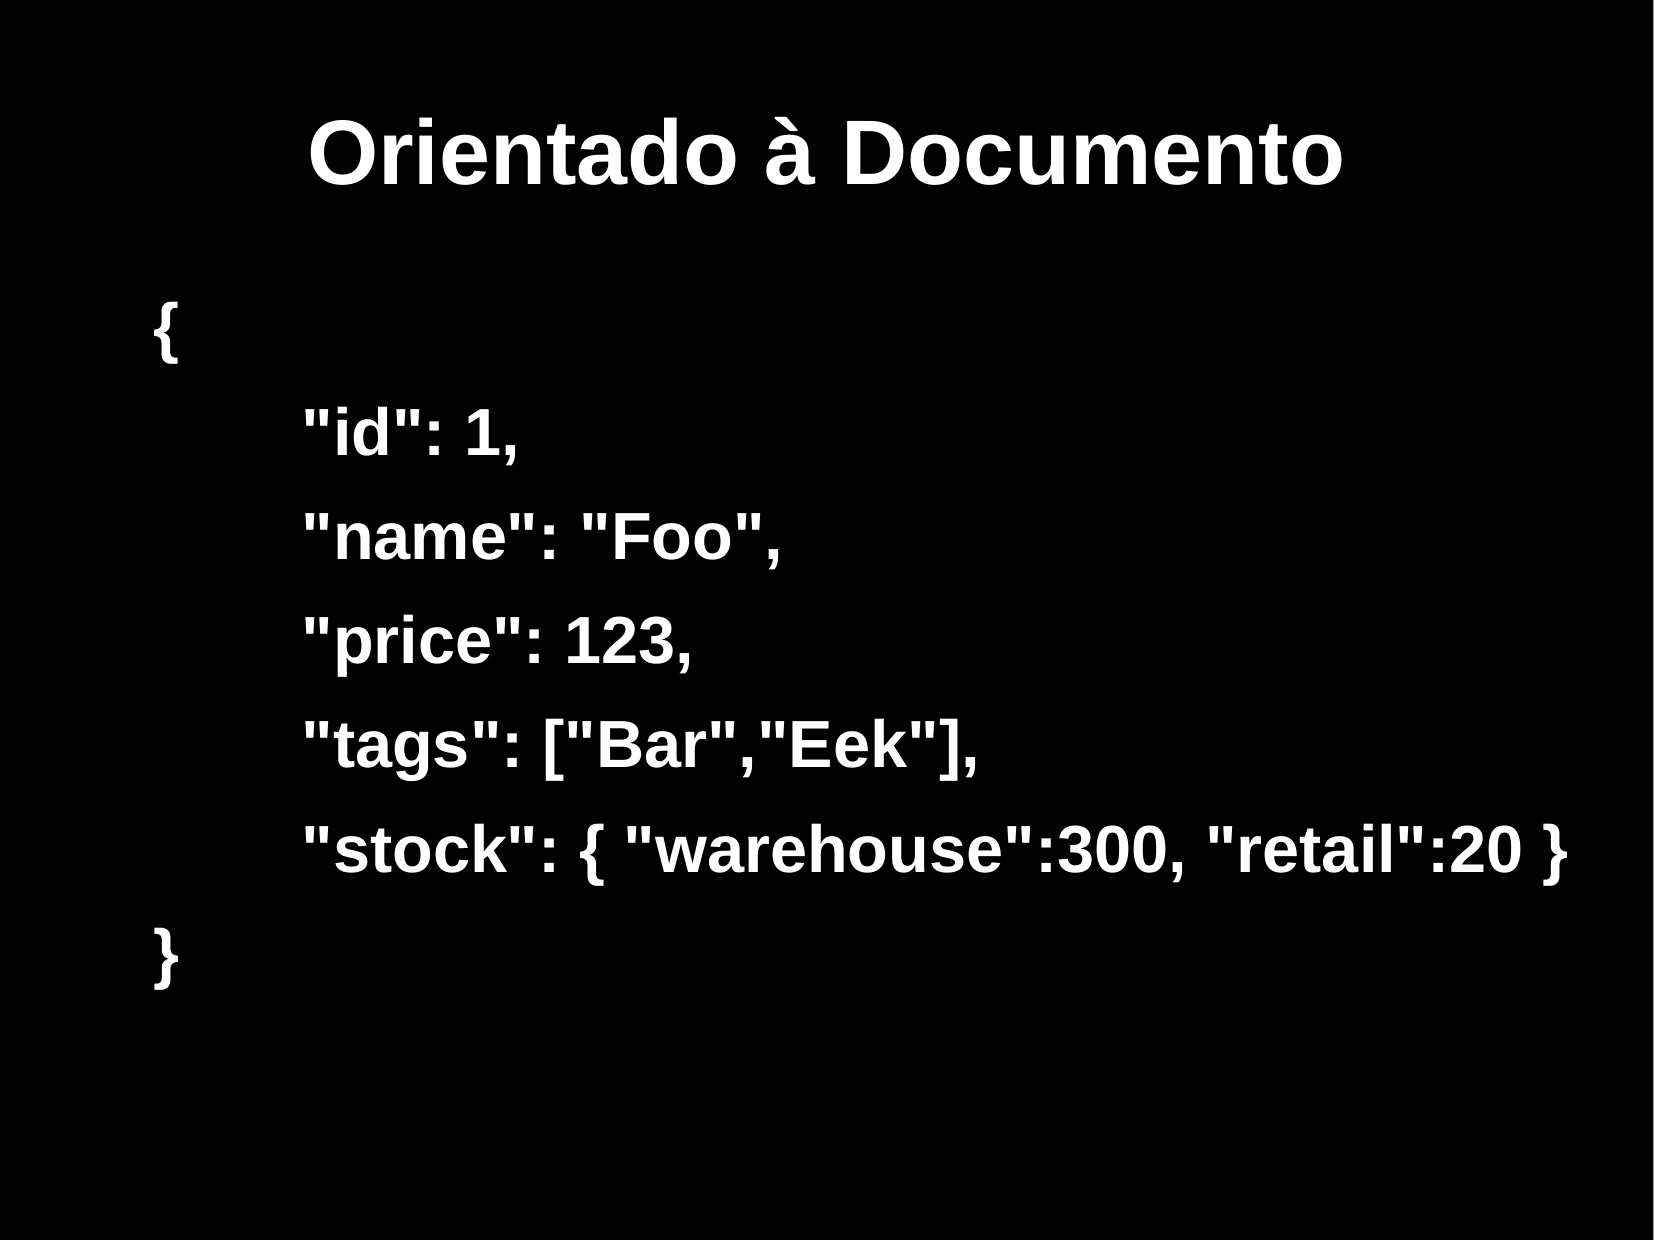

# Orientado à Documento
{
 "id": 1,
 "name": "Foo",
 "price": 123,
 "tags": ["Bar","Eek"],
 "stock": { "warehouse":300, "retail":20 }
}